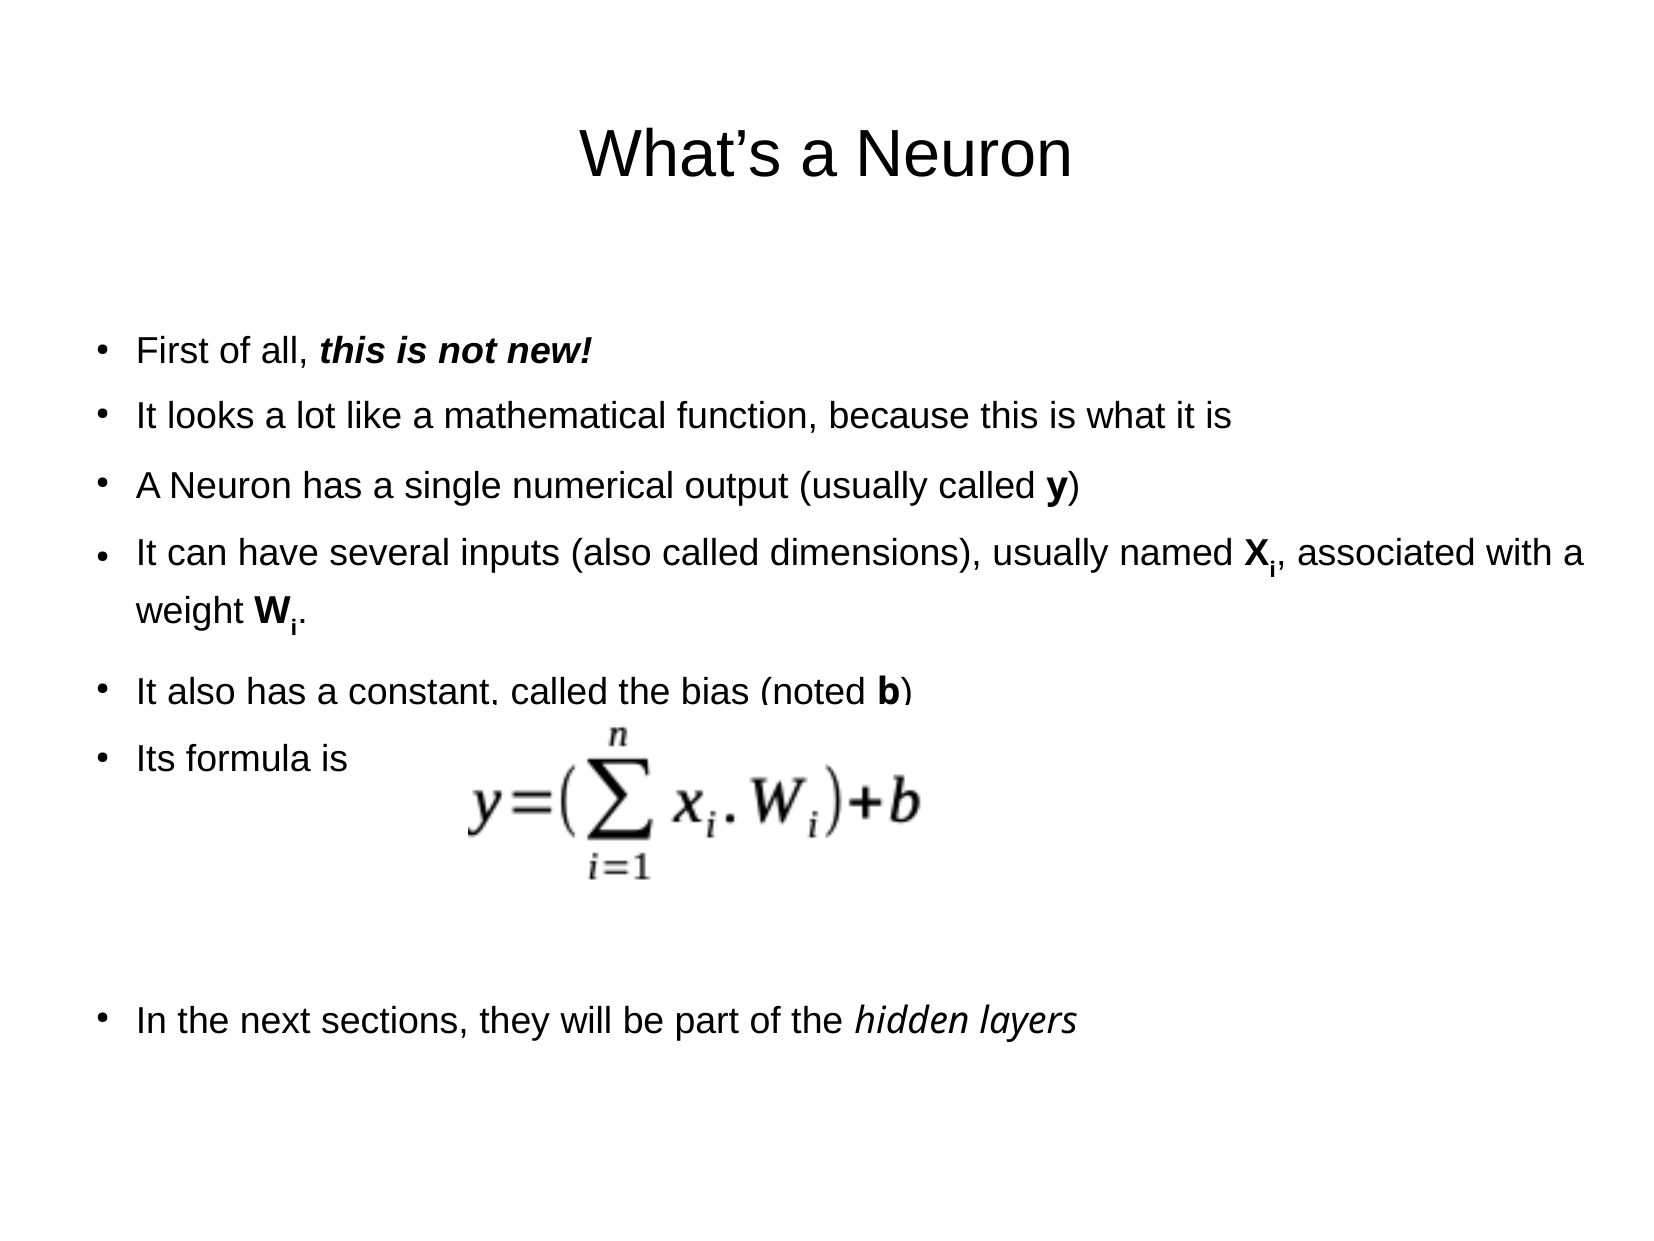

# What’s a Neuron
First of all, this is not new!
It looks a lot like a mathematical function, because this is what it is
A Neuron has a single numerical output (usually called y)
It can have several inputs (also called dimensions), usually named Xi, associated with a weight Wi.
It also has a constant, called the bias (noted b)
Its formula is
In the next sections, they will be part of the hidden layers